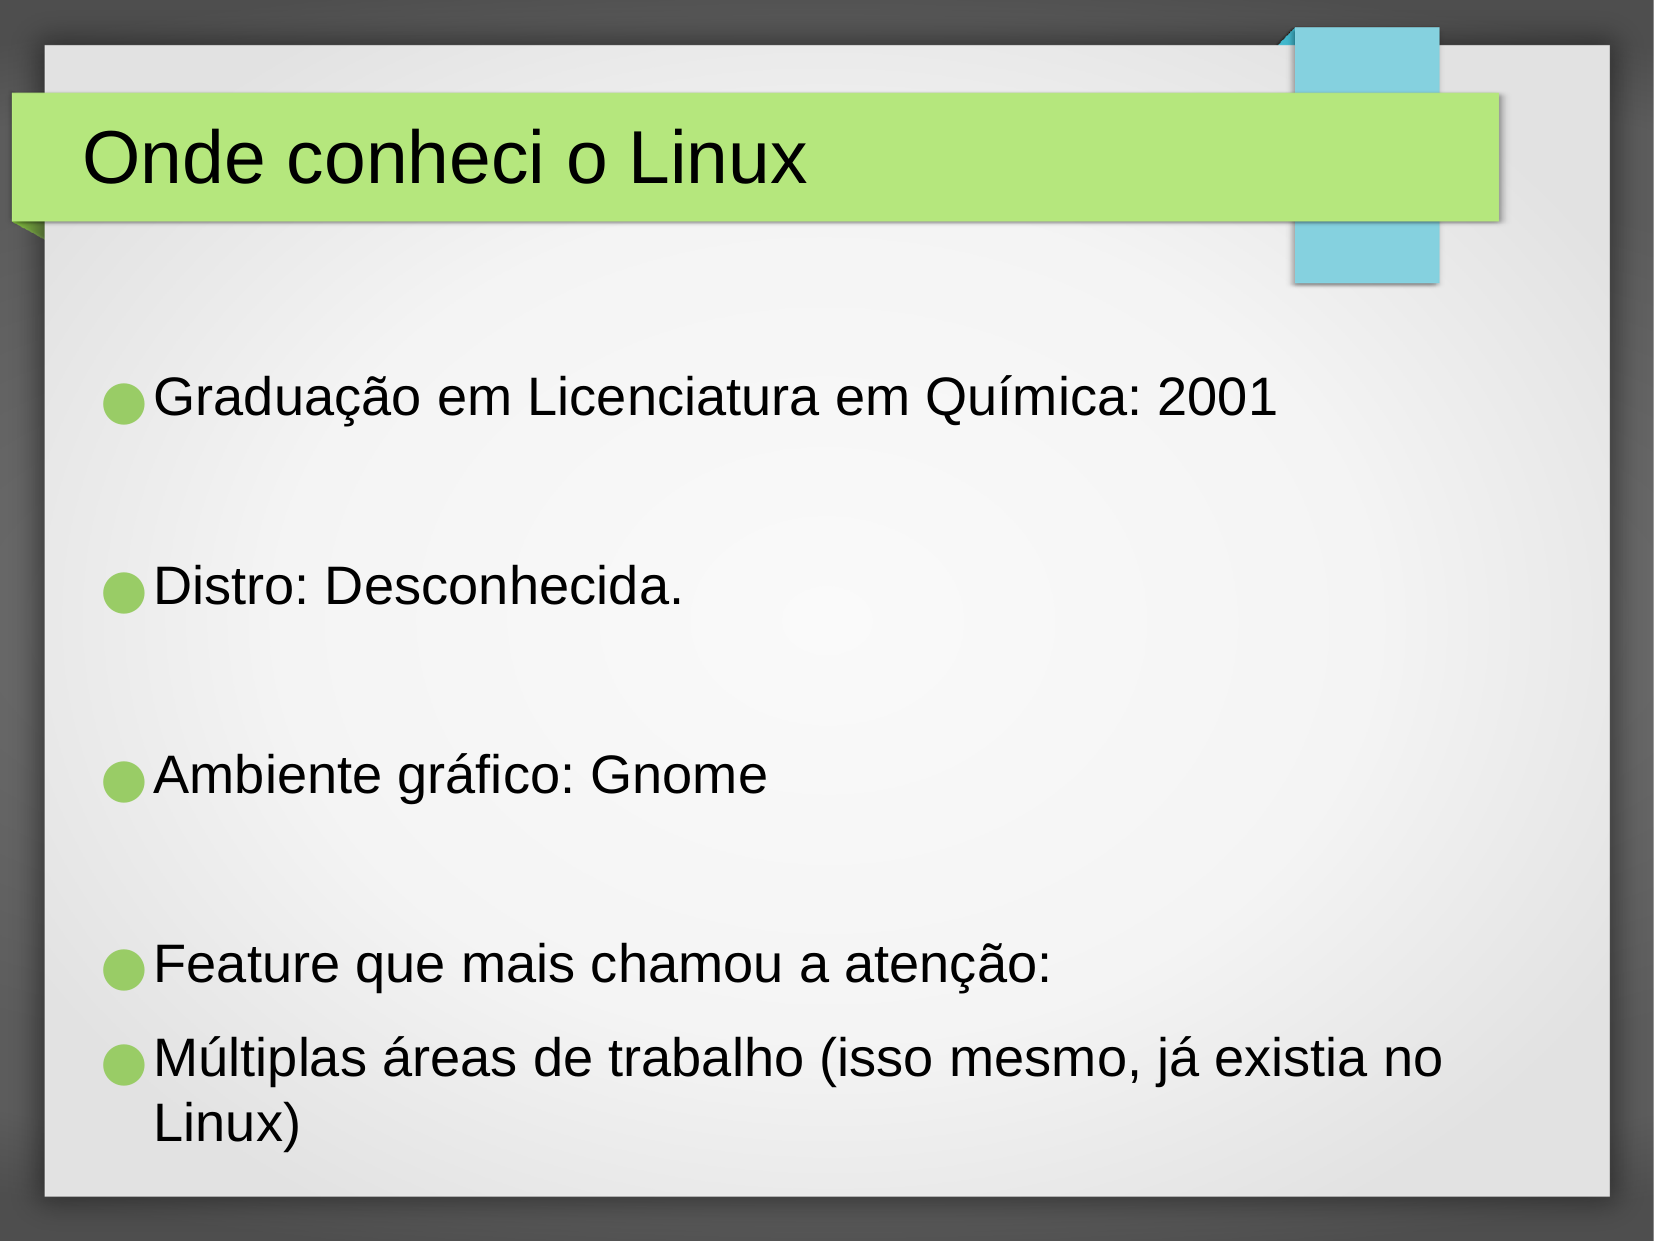

Onde conheci o Linux
Graduação em Licenciatura em Química: 2001
Distro: Desconhecida.
Ambiente gráfico: Gnome
Feature que mais chamou a atenção:
Múltiplas áreas de trabalho (isso mesmo, já existia no Linux)